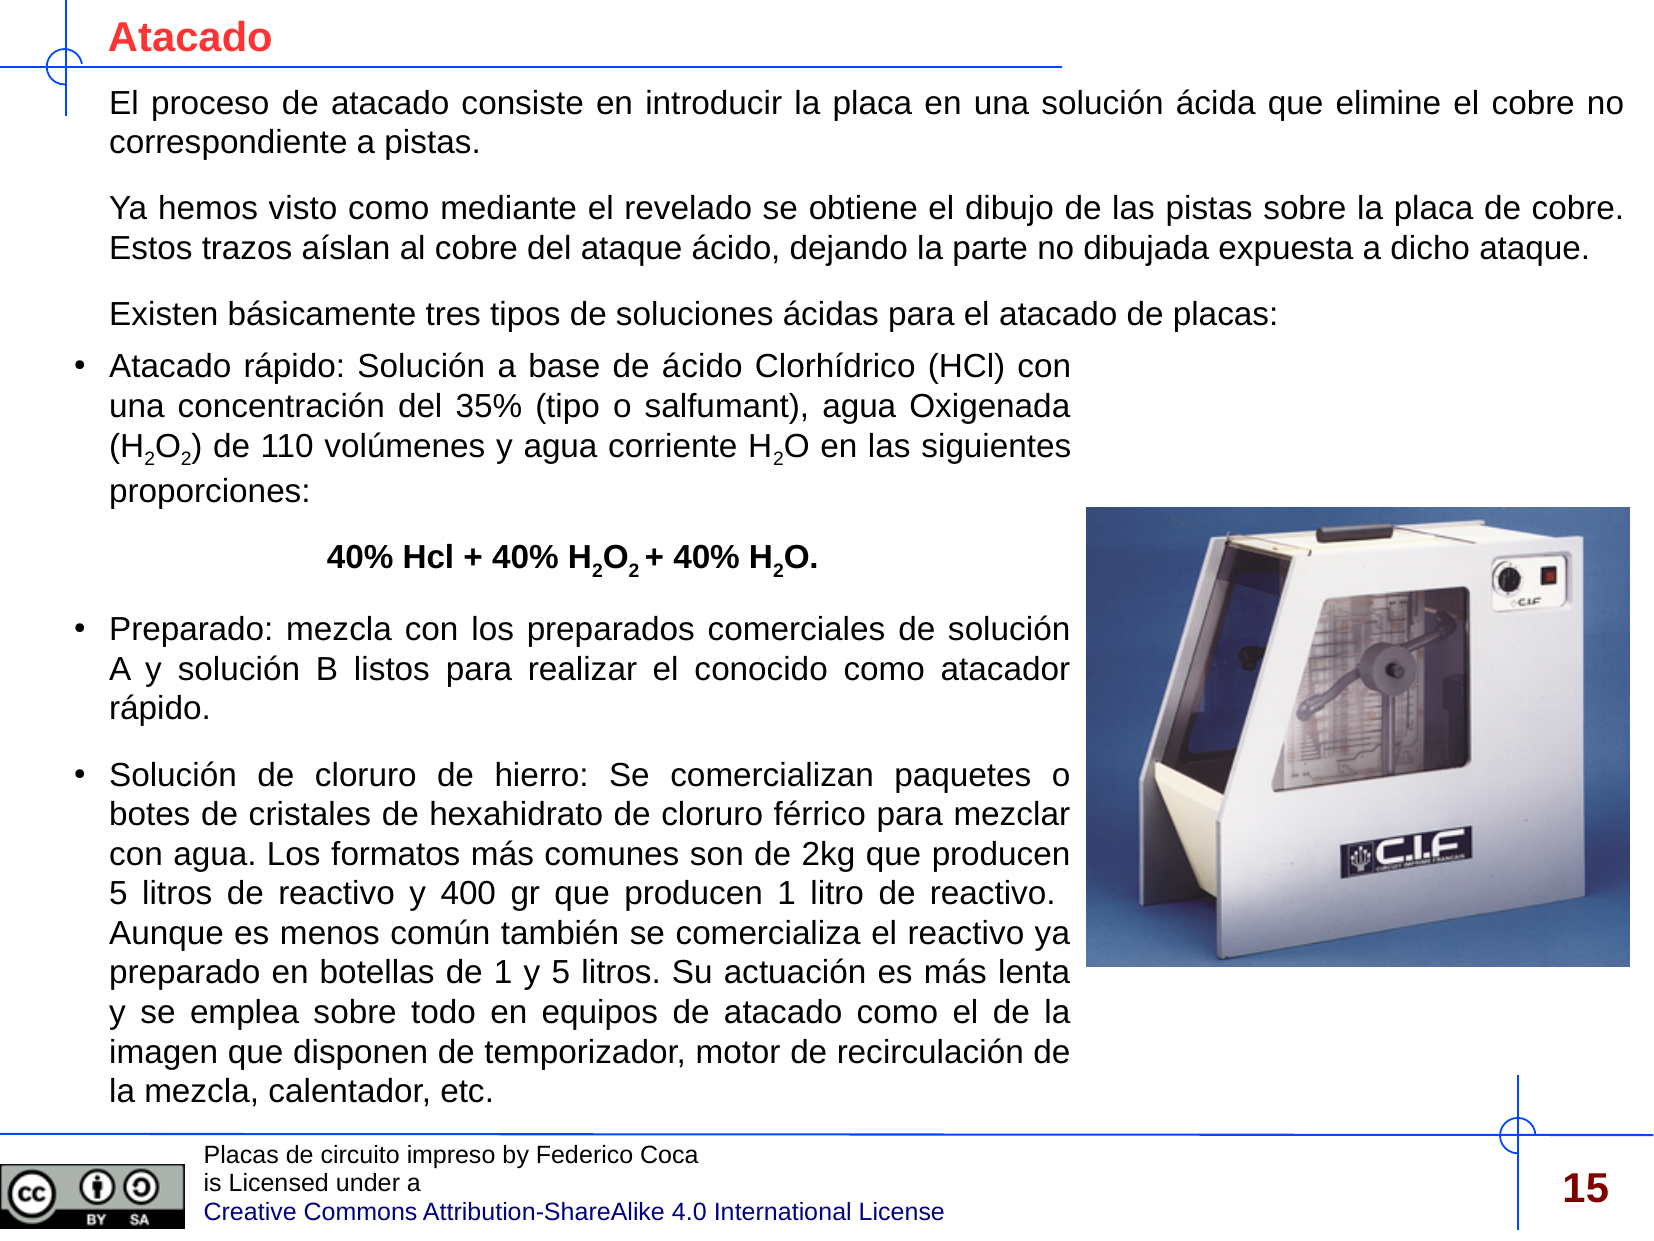

Atacado
El proceso de atacado consiste en introducir la placa en una solución ácida que elimine el cobre no correspondiente a pistas.
Ya hemos visto como mediante el revelado se obtiene el dibujo de las pistas sobre la placa de cobre. Estos trazos aíslan al cobre del ataque ácido, dejando la parte no dibujada expuesta a dicho ataque.
Existen básicamente tres tipos de soluciones ácidas para el atacado de placas:
Atacado rápido: Solución a base de ácido Clorhídrico (HCl) con una concentración del 35% (tipo o salfumant), agua Oxigenada (H2O2) de 110 volúmenes y agua corriente H2O en las siguientes proporciones:
40% Hcl + 40% H2O2 + 40% H2O.
Preparado: mezcla con los preparados comerciales de solución A y solución B listos para realizar el conocido como atacador rápido.
Solución de cloruro de hierro: Se comercializan paquetes o botes de cristales de hexahidrato de cloruro férrico para mezclar con agua. Los formatos más comunes son de 2kg que producen 5 litros de reactivo y 400 gr que producen 1 litro de reactivo. Aunque es menos común también se comercializa el reactivo ya preparado en botellas de 1 y 5 litros. Su actuación es más lenta y se emplea sobre todo en equipos de atacado como el de la imagen que disponen de temporizador, motor de recirculación de la mezcla, calentador, etc.
Placas de circuito impreso by Federico Coca
is Licensed under a Creative Commons Attribution-ShareAlike 4.0 International License